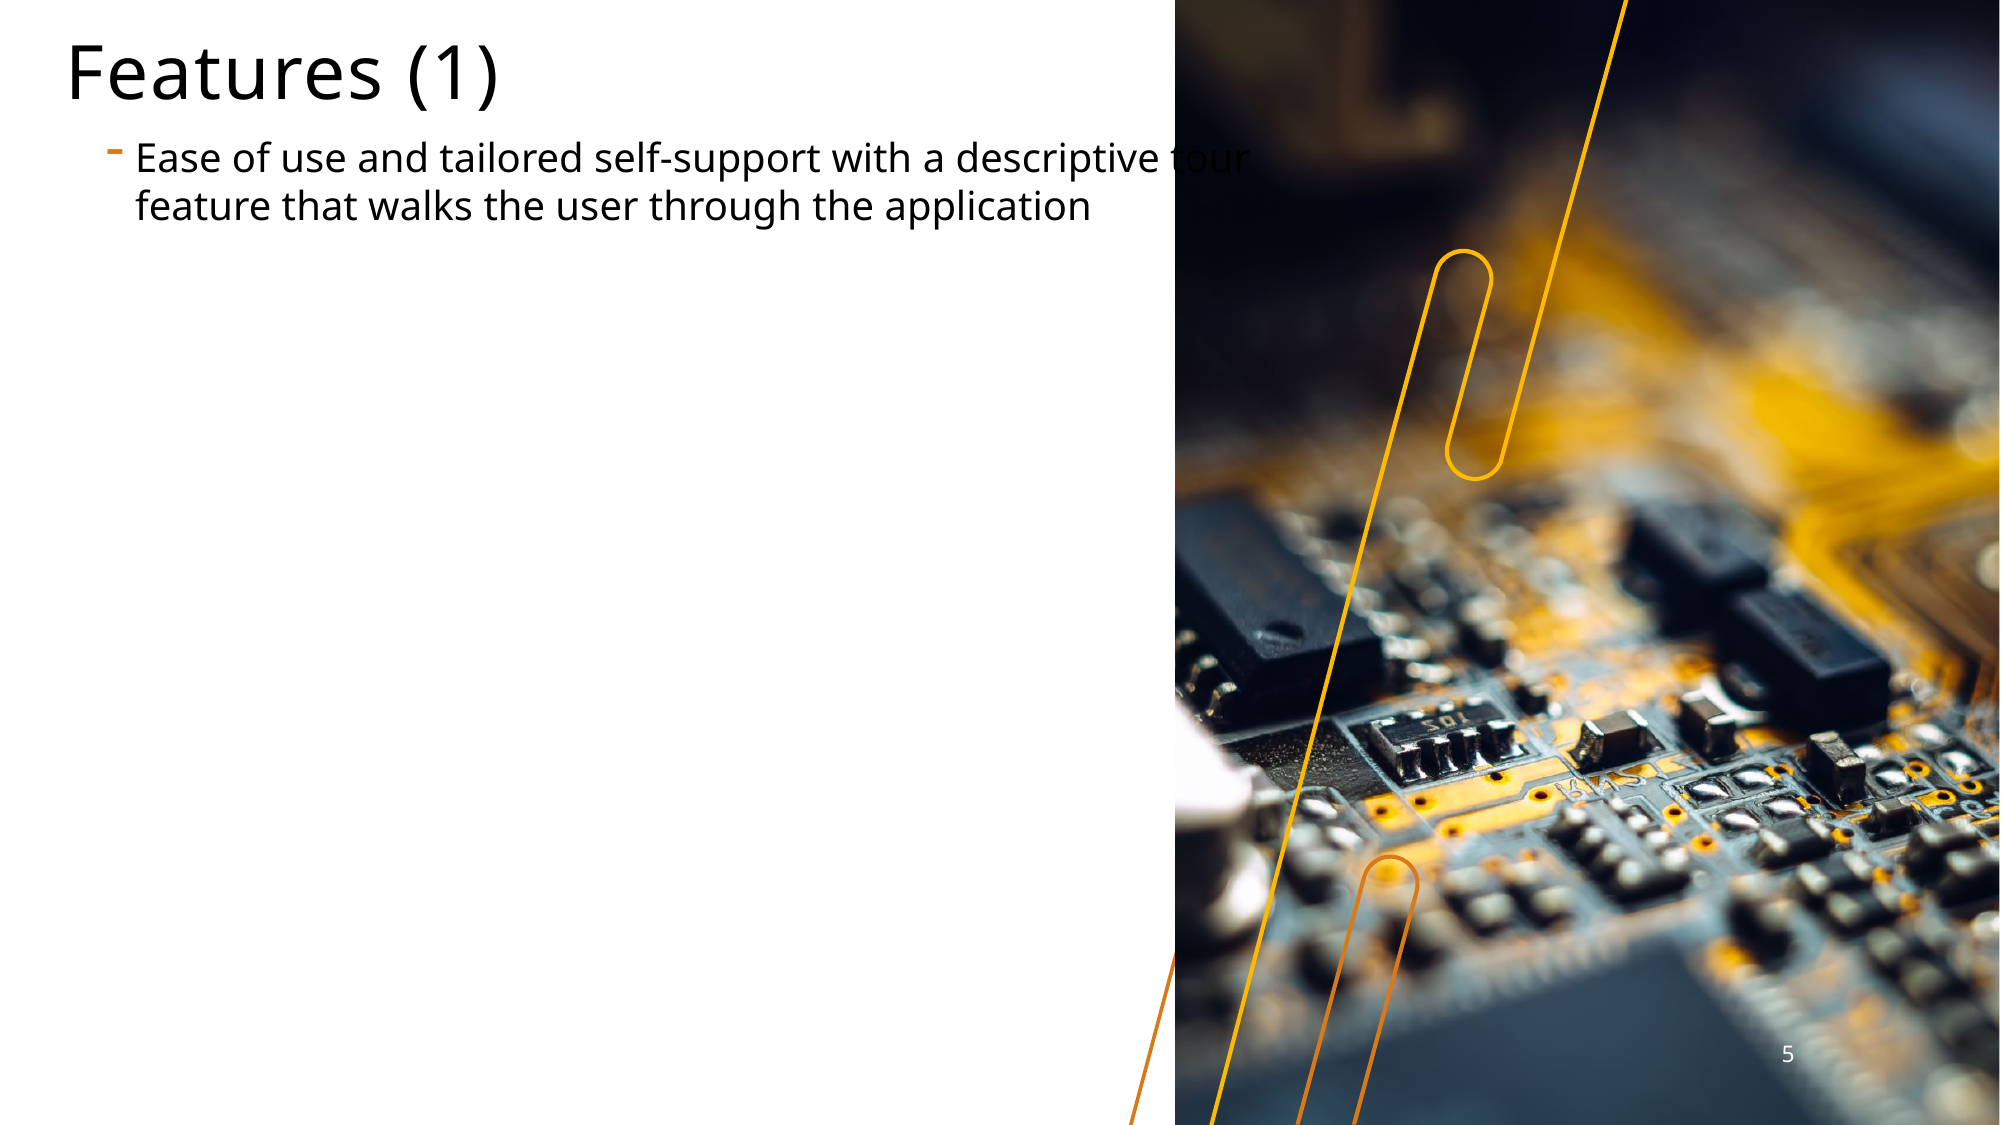

# Features (1)
-
Ease of use and tailored self-support with a descriptive tour feature that walks the user through the application